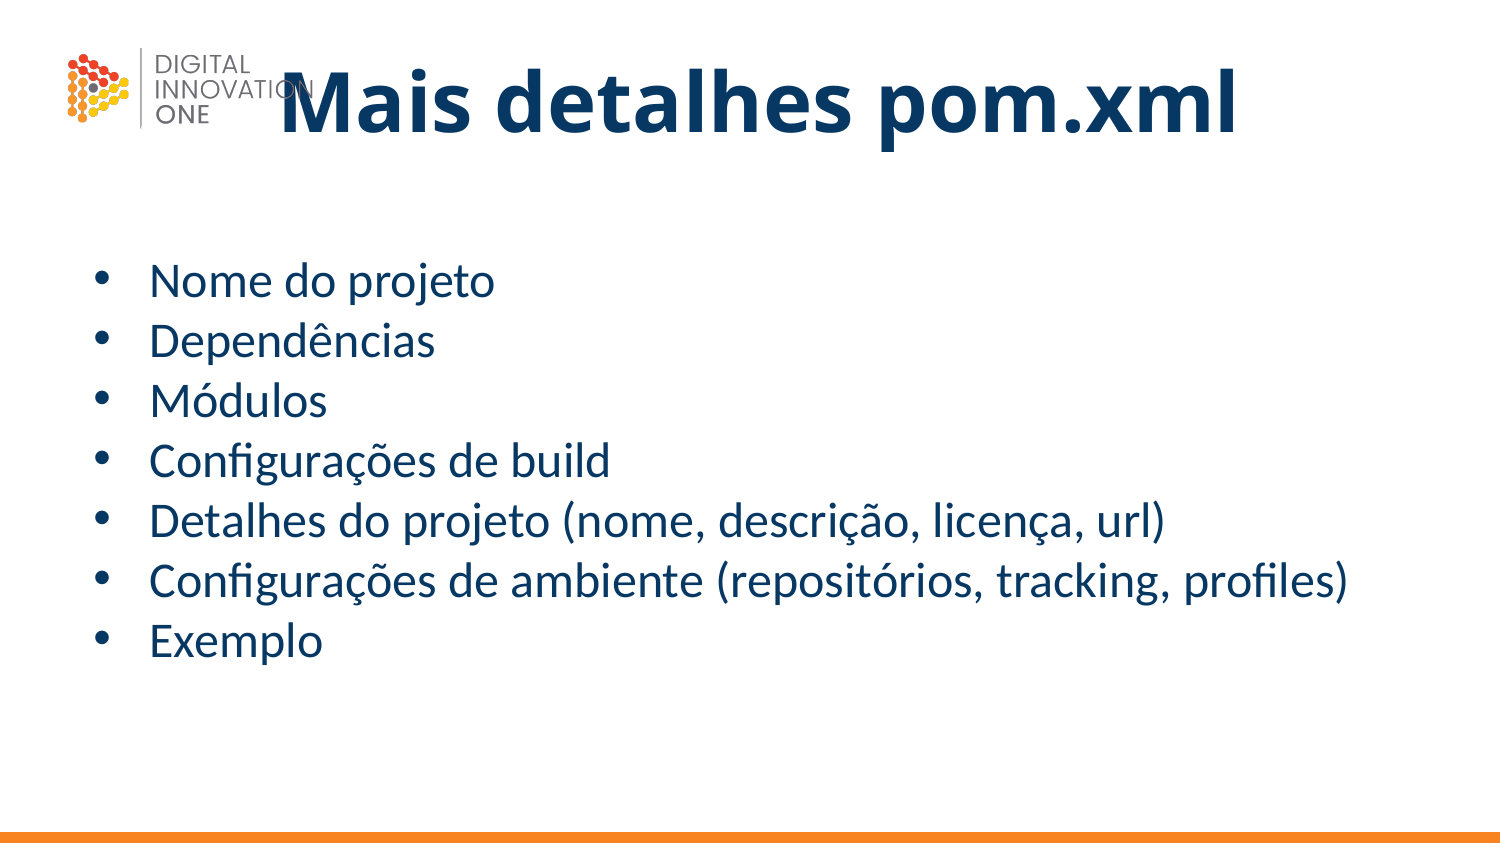

# Mais detalhes pom.xml
Nome do projeto
Dependências
Módulos
Configurações de build
Detalhes do projeto (nome, descrição, licença, url)
Configurações de ambiente (repositórios, tracking, profiles)
Exemplo